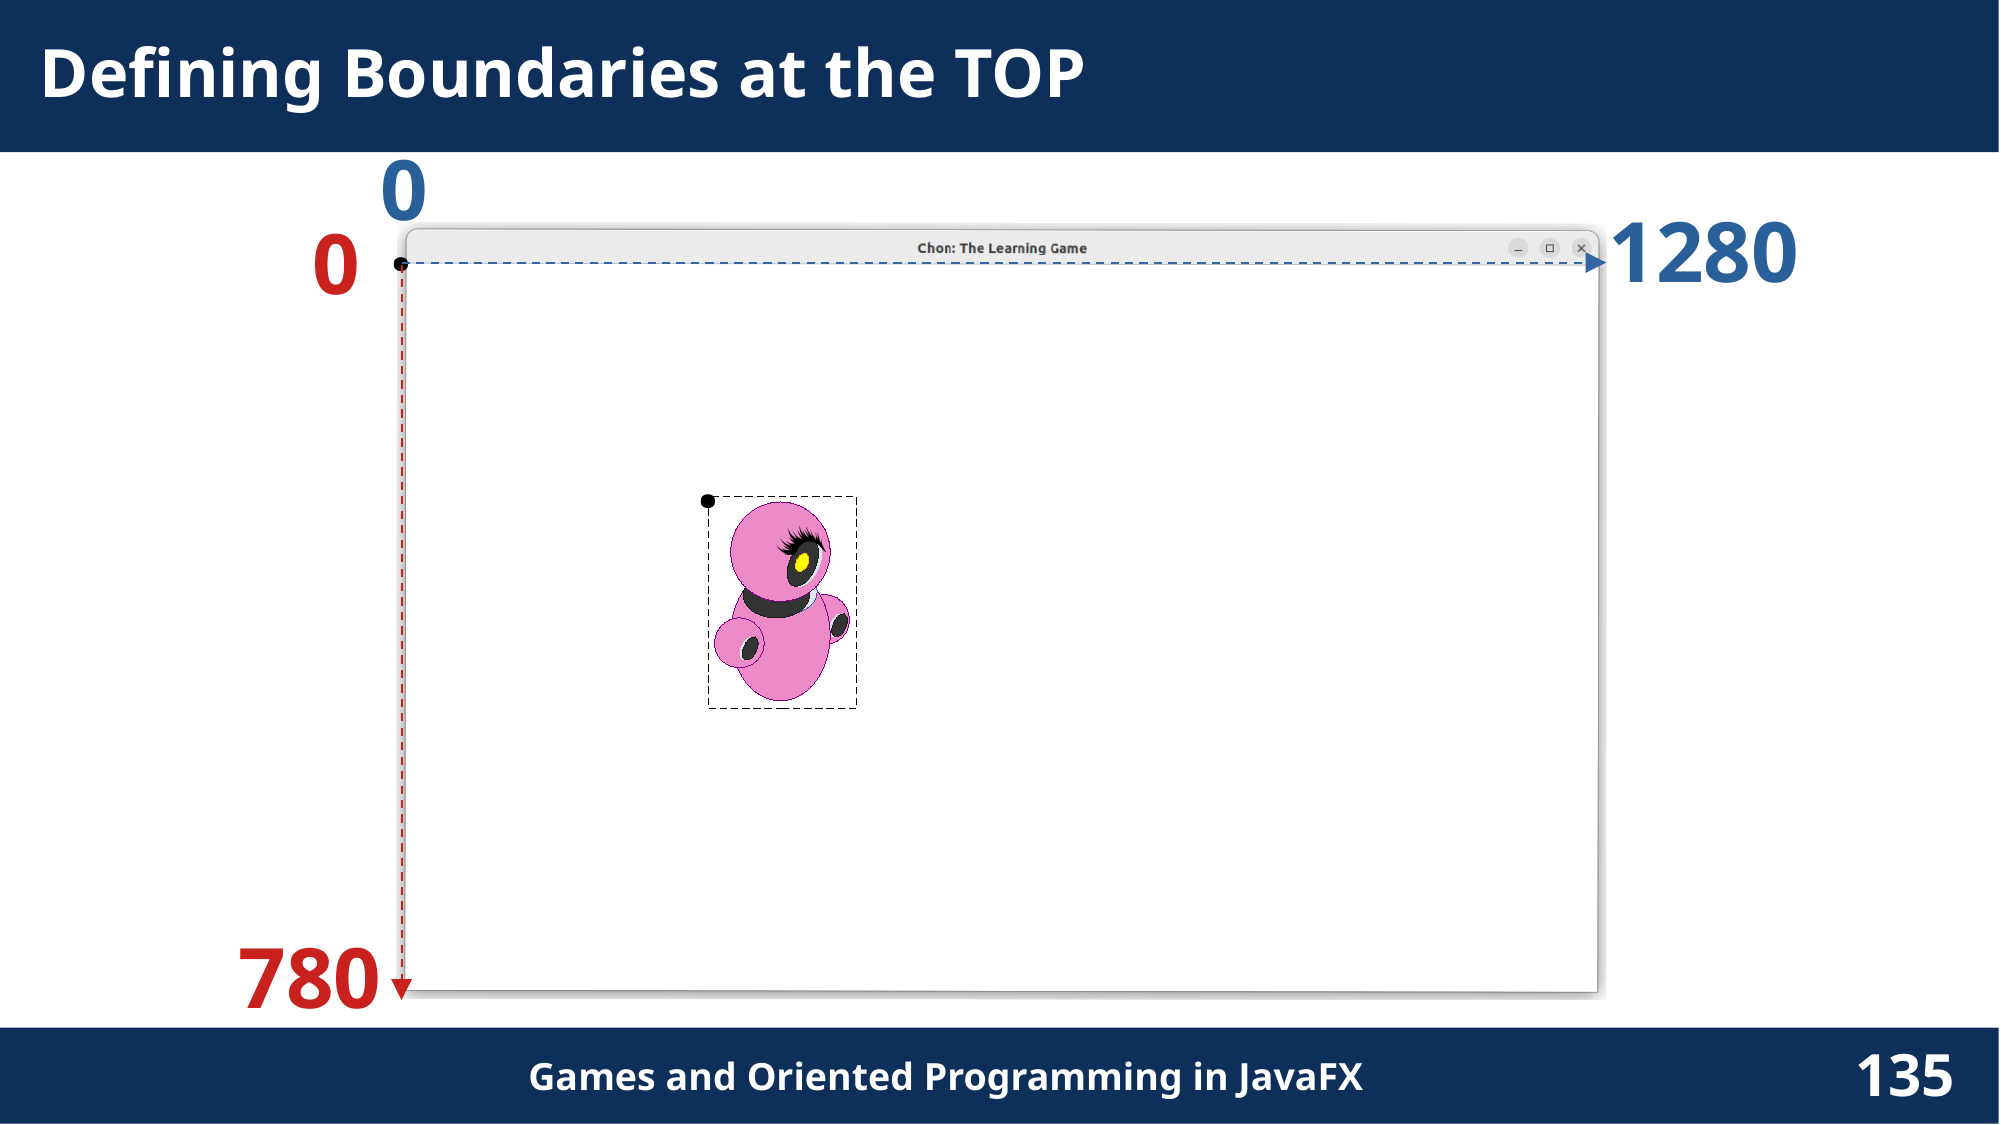

Defining Boundaries at the TOP
0
.
1280
0
.
780